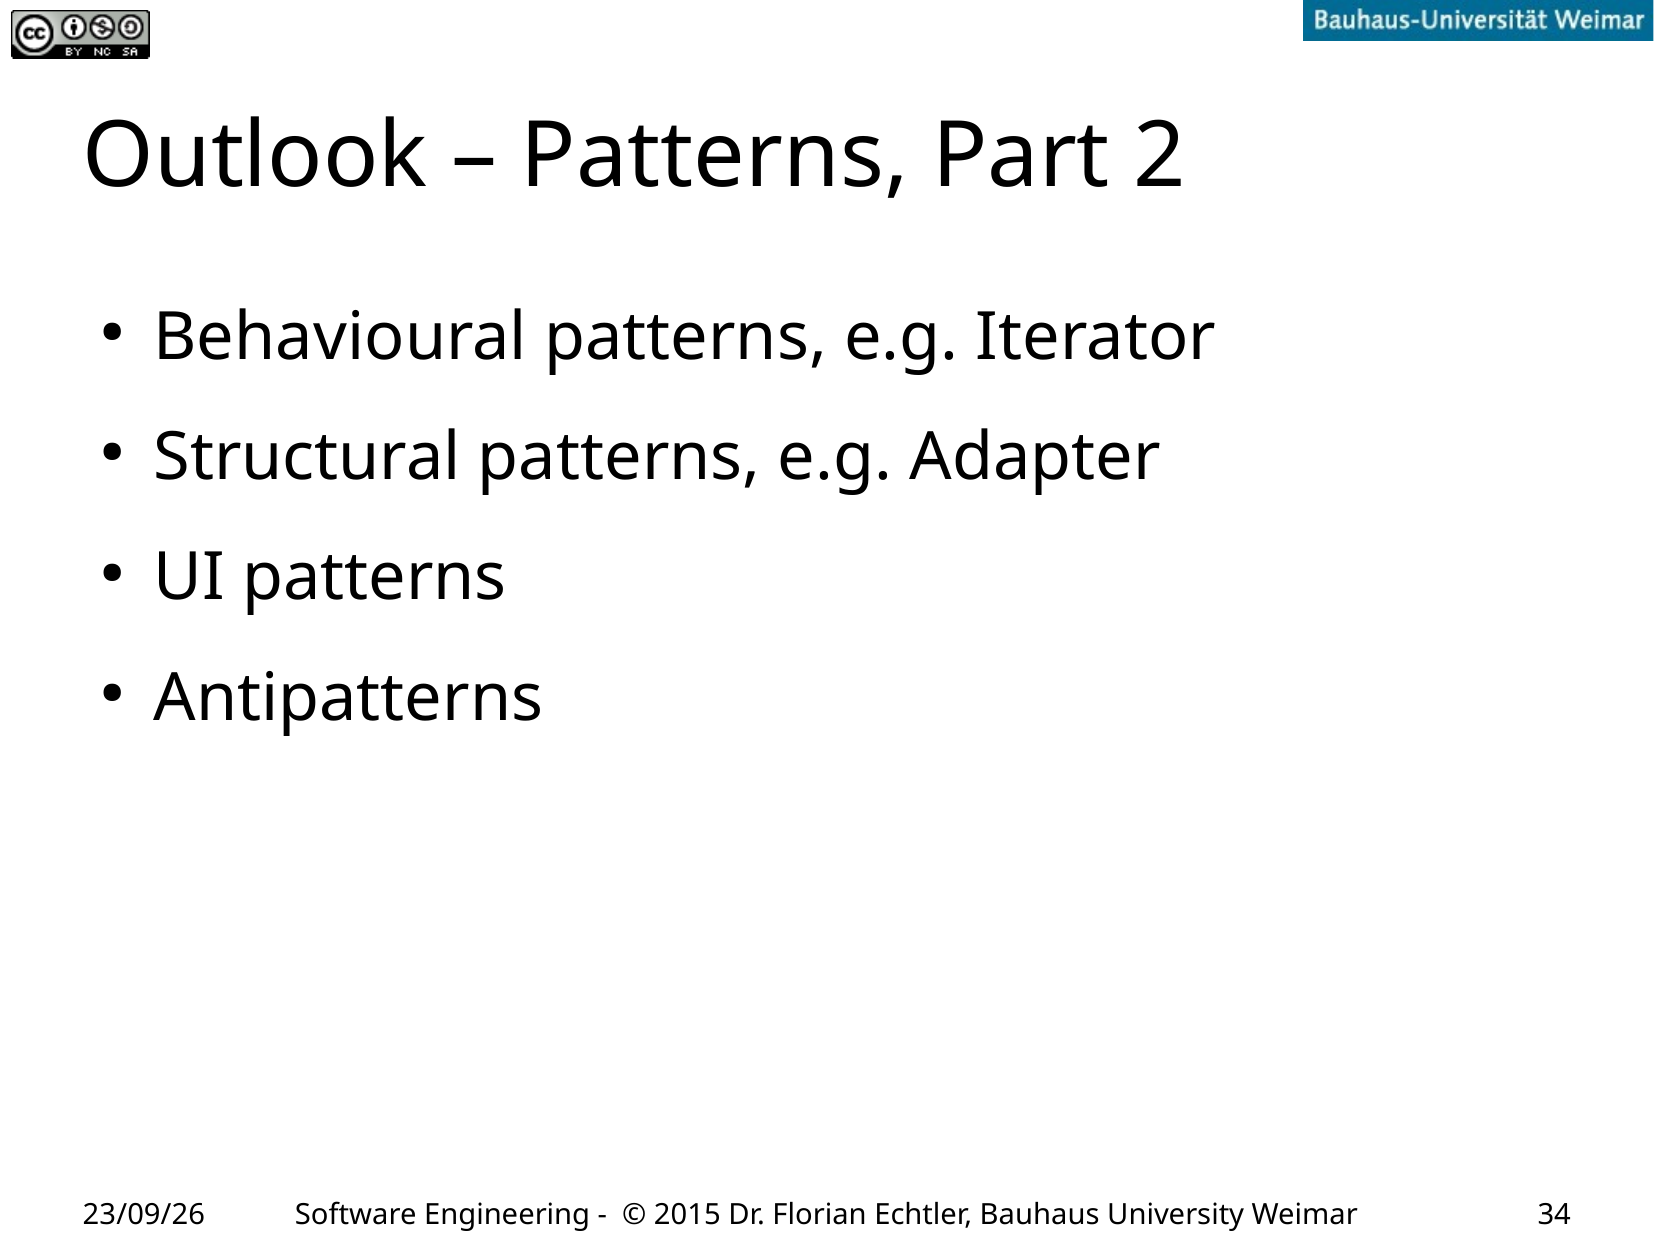

# Outlook – Patterns, Part 2
Behavioural patterns, e.g. Iterator
Structural patterns, e.g. Adapter
UI patterns
Antipatterns
Software Engineering - © 2015 Dr. Florian Echtler, Bauhaus University Weimar
34